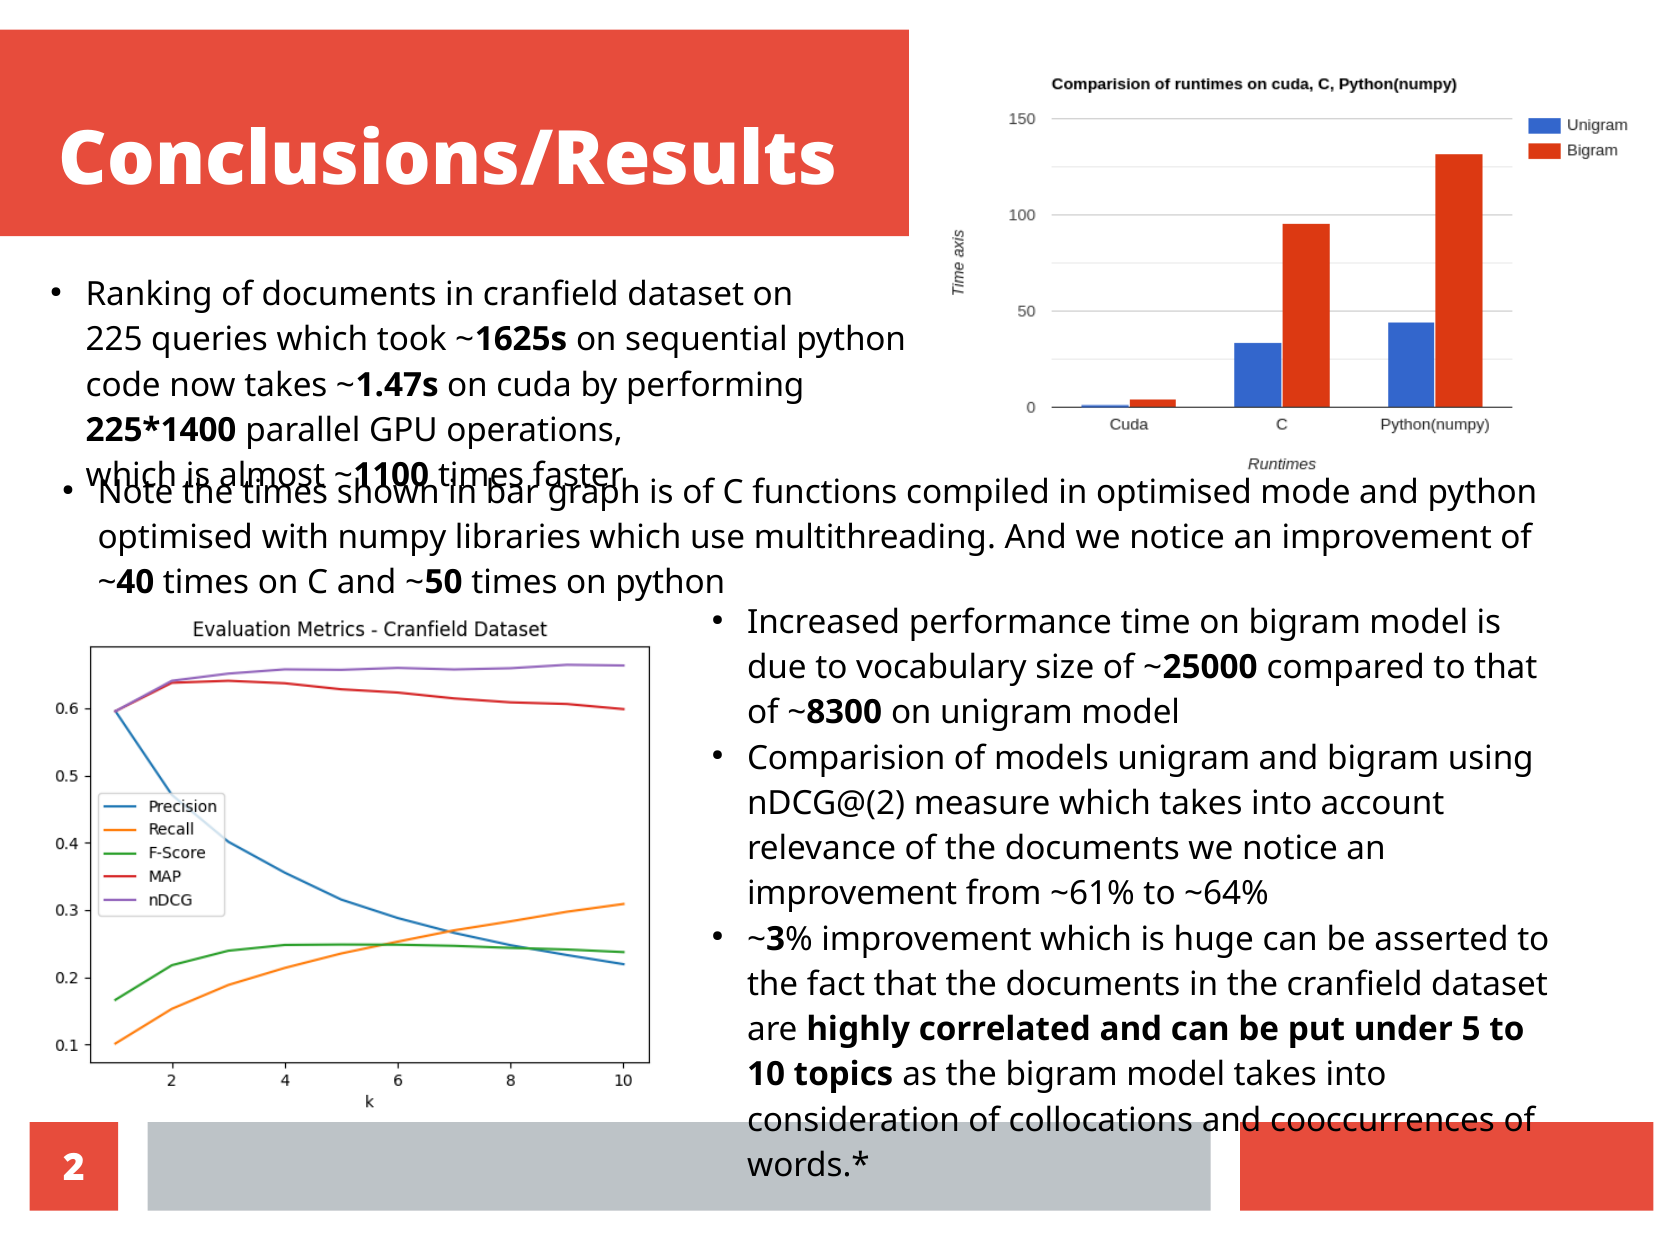

# Conclusions/Results
Ranking of documents in cranfield dataset on
225 queries which took ~1625s on sequential python code now takes ~1.47s on cuda by performing 225*1400 parallel GPU operations,
which is almost ~1100 times faster
Note the times shown in bar graph is of C functions compiled in optimised mode and python optimised with numpy libraries which use multithreading. And we notice an improvement of ~40 times on C and ~50 times on python
Increased performance time on bigram model is due to vocabulary size of ~25000 compared to that of ~8300 on unigram model
Comparision of models unigram and bigram using nDCG@(2) measure which takes into account relevance of the documents we notice an improvement from ~61% to ~64%
~3% improvement which is huge can be asserted to the fact that the documents in the cranfield dataset are highly correlated and can be put under 5 to 10 topics as the bigram model takes into consideration of collocations and cooccurrences of words.*
2